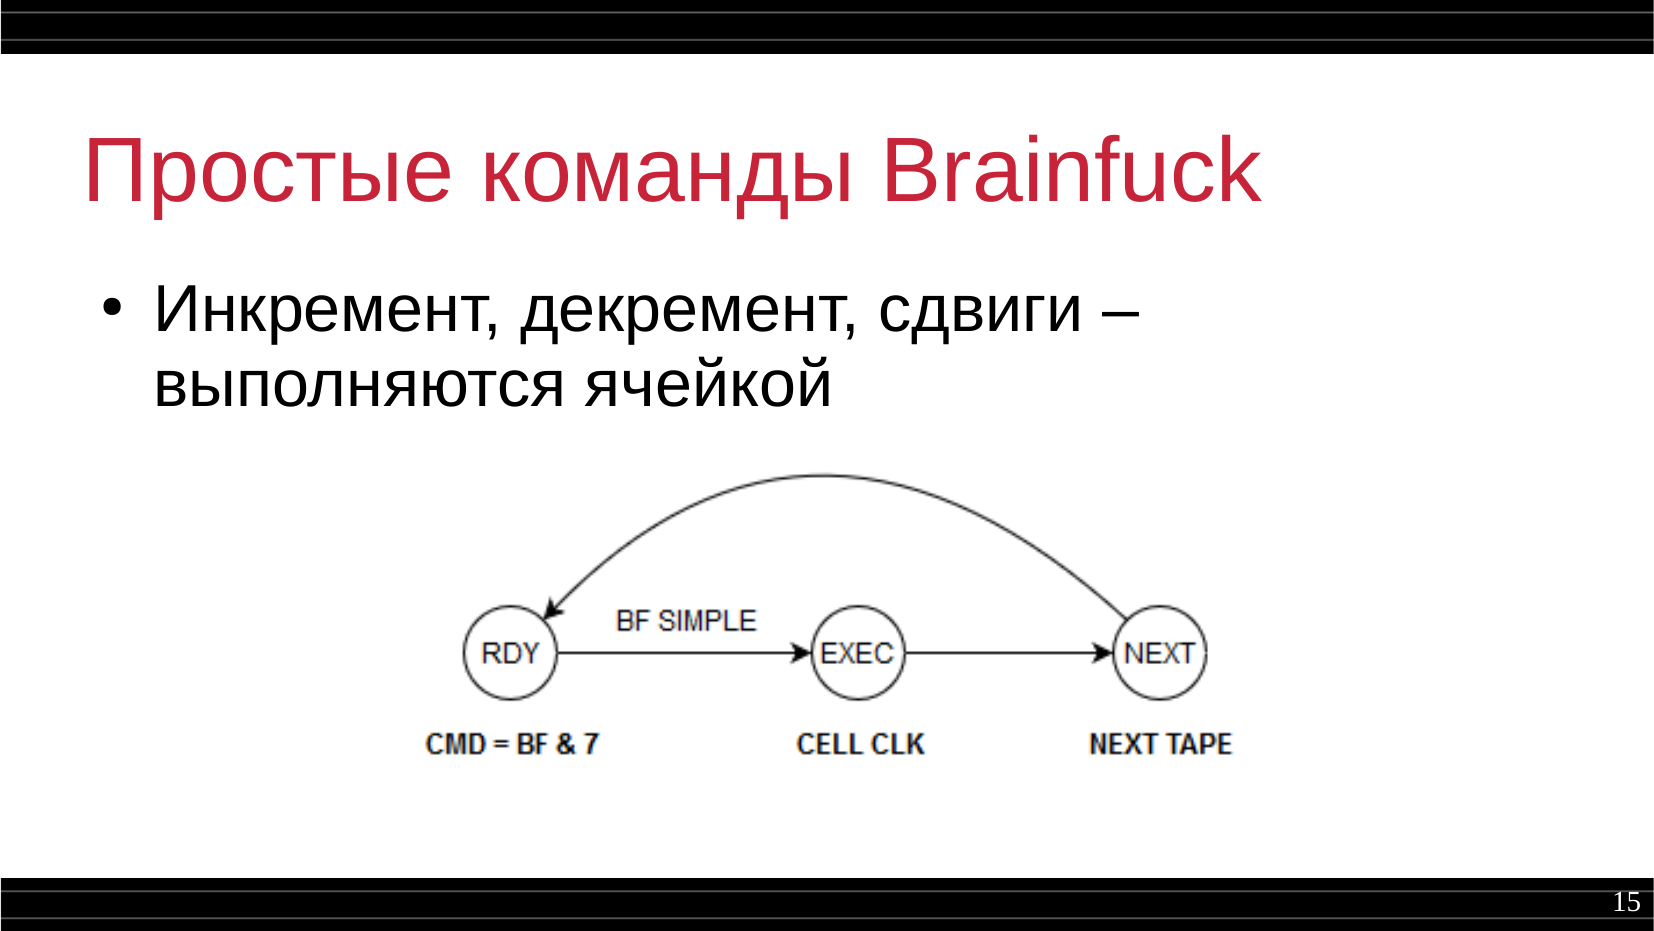

# Простые команды Brainfuck
Инкремент, декремент, сдвиги – выполняются ячейкой